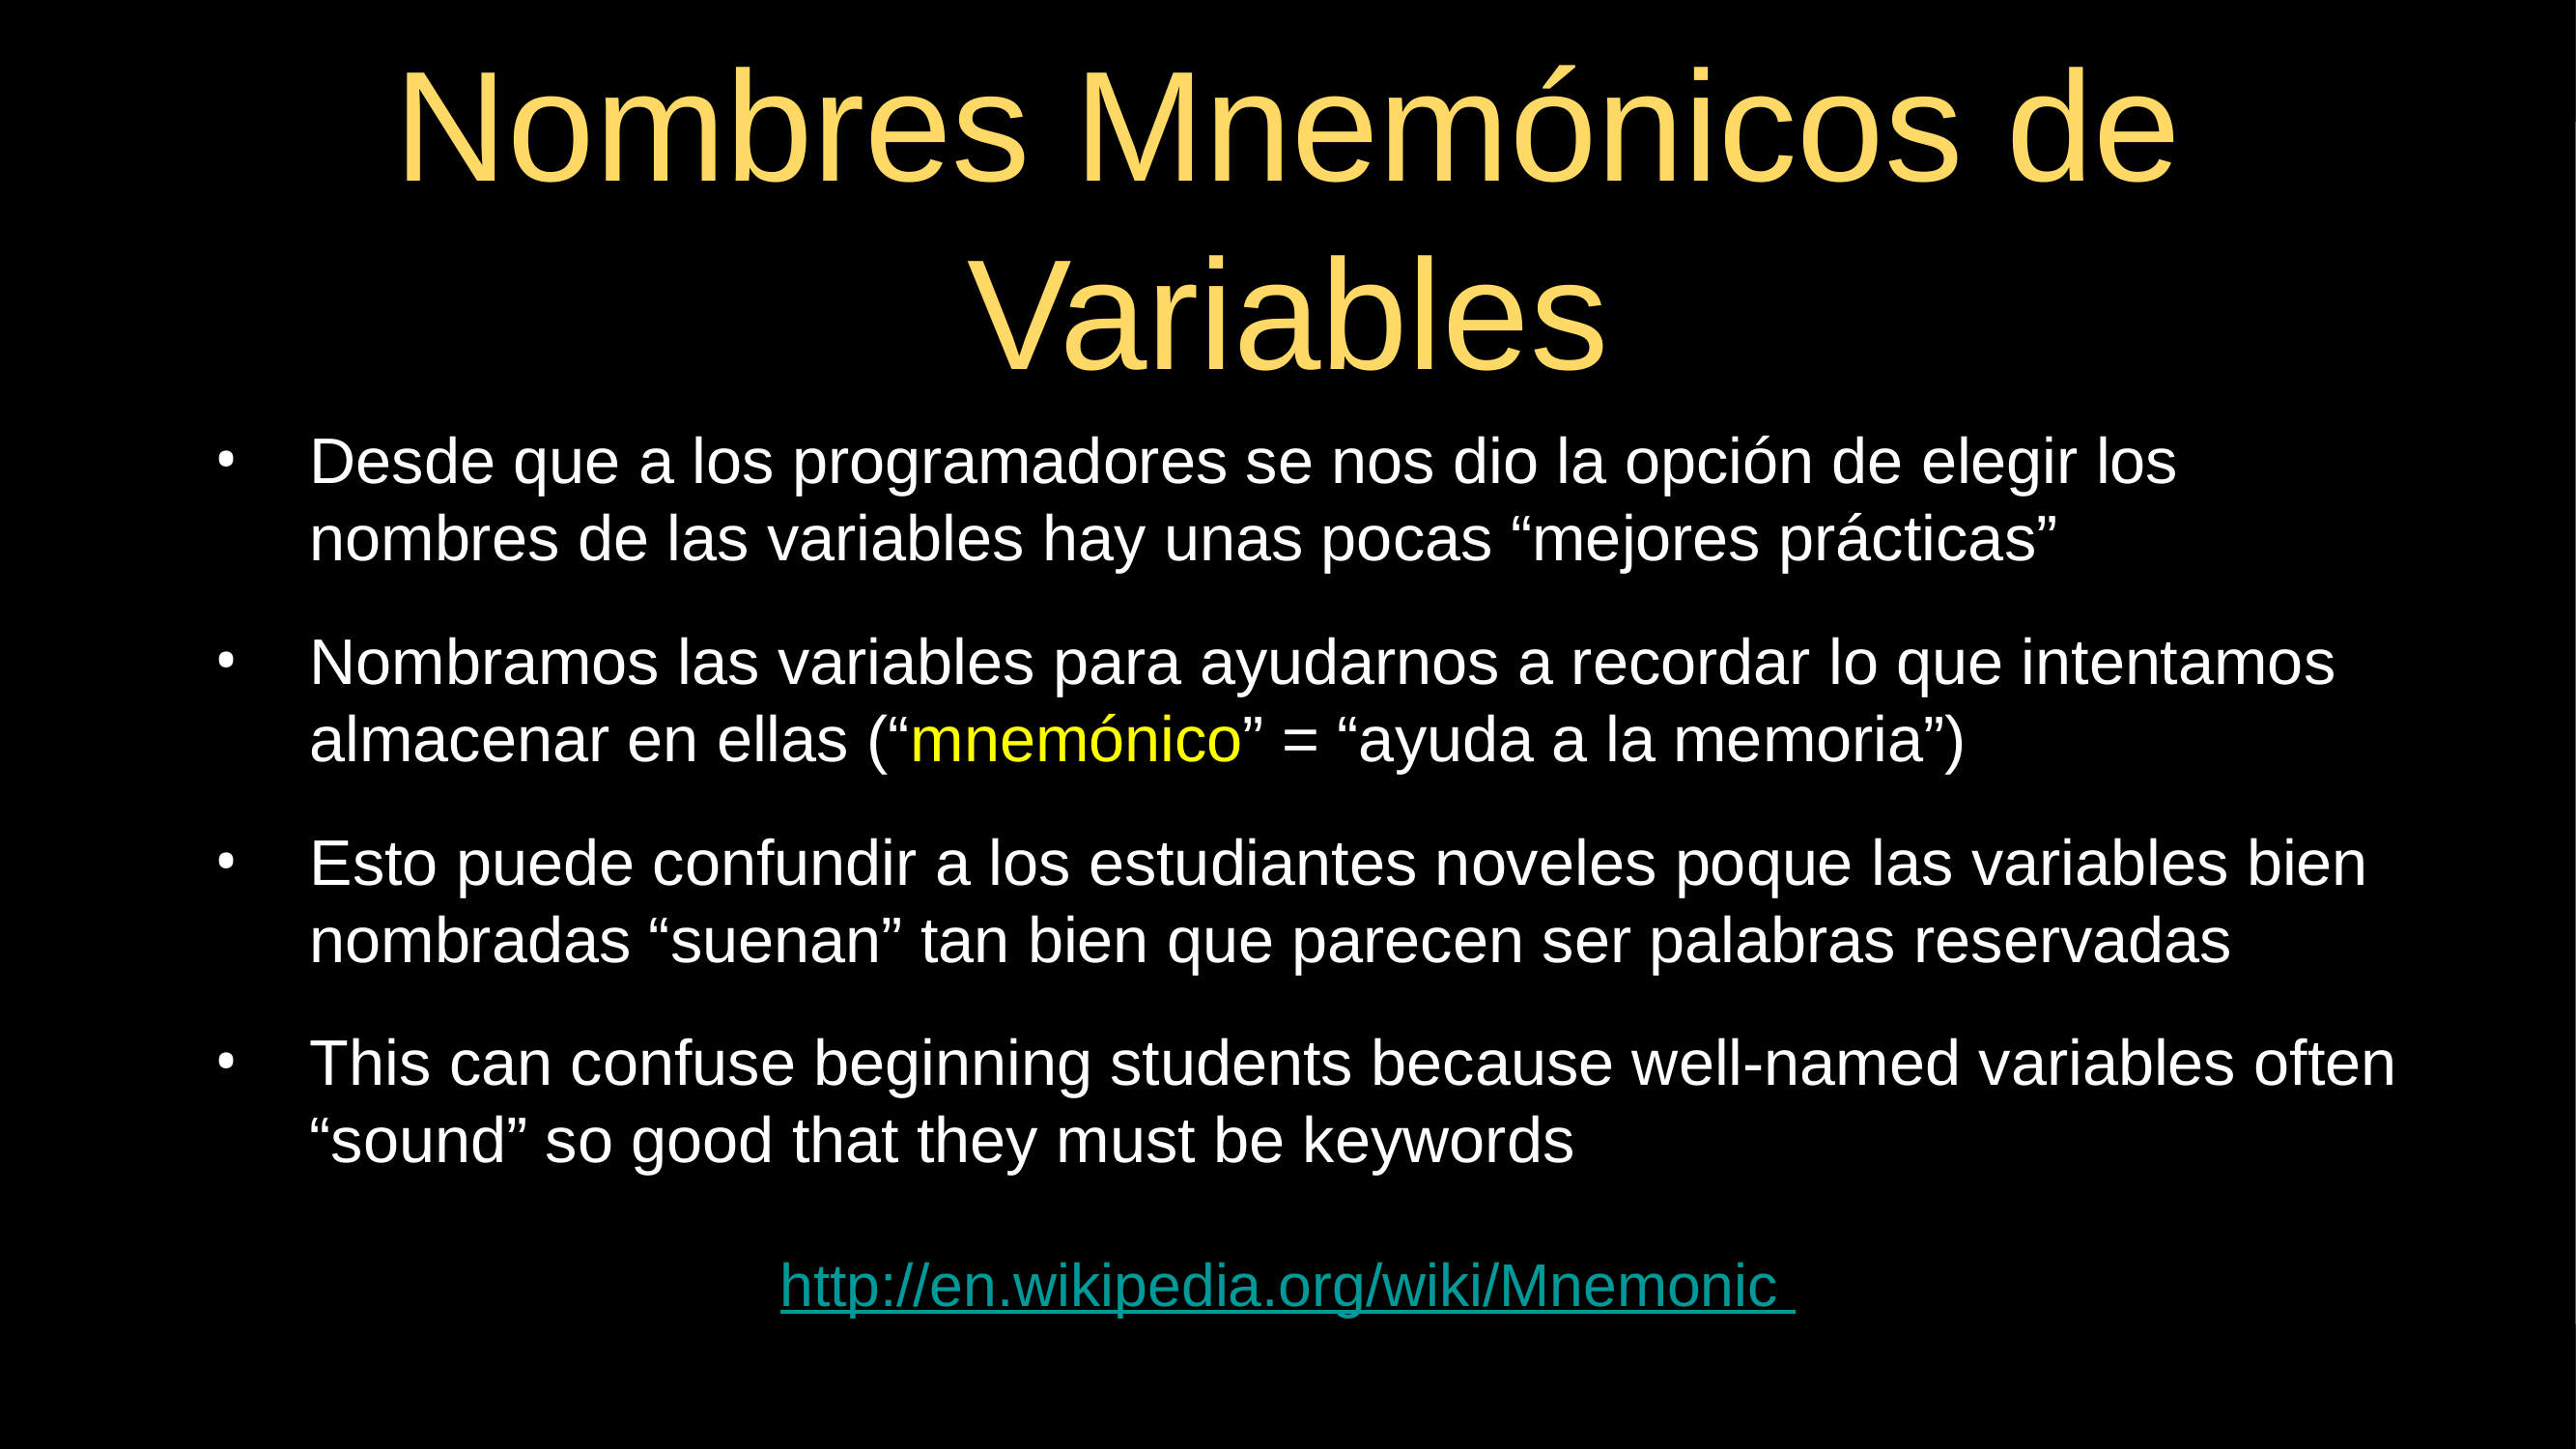

# Nombres Mnemónicos de Variables
Desde que a los programadores se nos dio la opción de elegir los nombres de las variables hay unas pocas “mejores prácticas”
Nombramos las variables para ayudarnos a recordar lo que intentamos almacenar en ellas (“mnemónico” = “ayuda a la memoria”)
Esto puede confundir a los estudiantes noveles poque las variables bien nombradas “suenan” tan bien que parecen ser palabras reservadas
This can confuse beginning students because well-named variables often “sound” so good that they must be keywords
http://en.wikipedia.org/wiki/Mnemonic